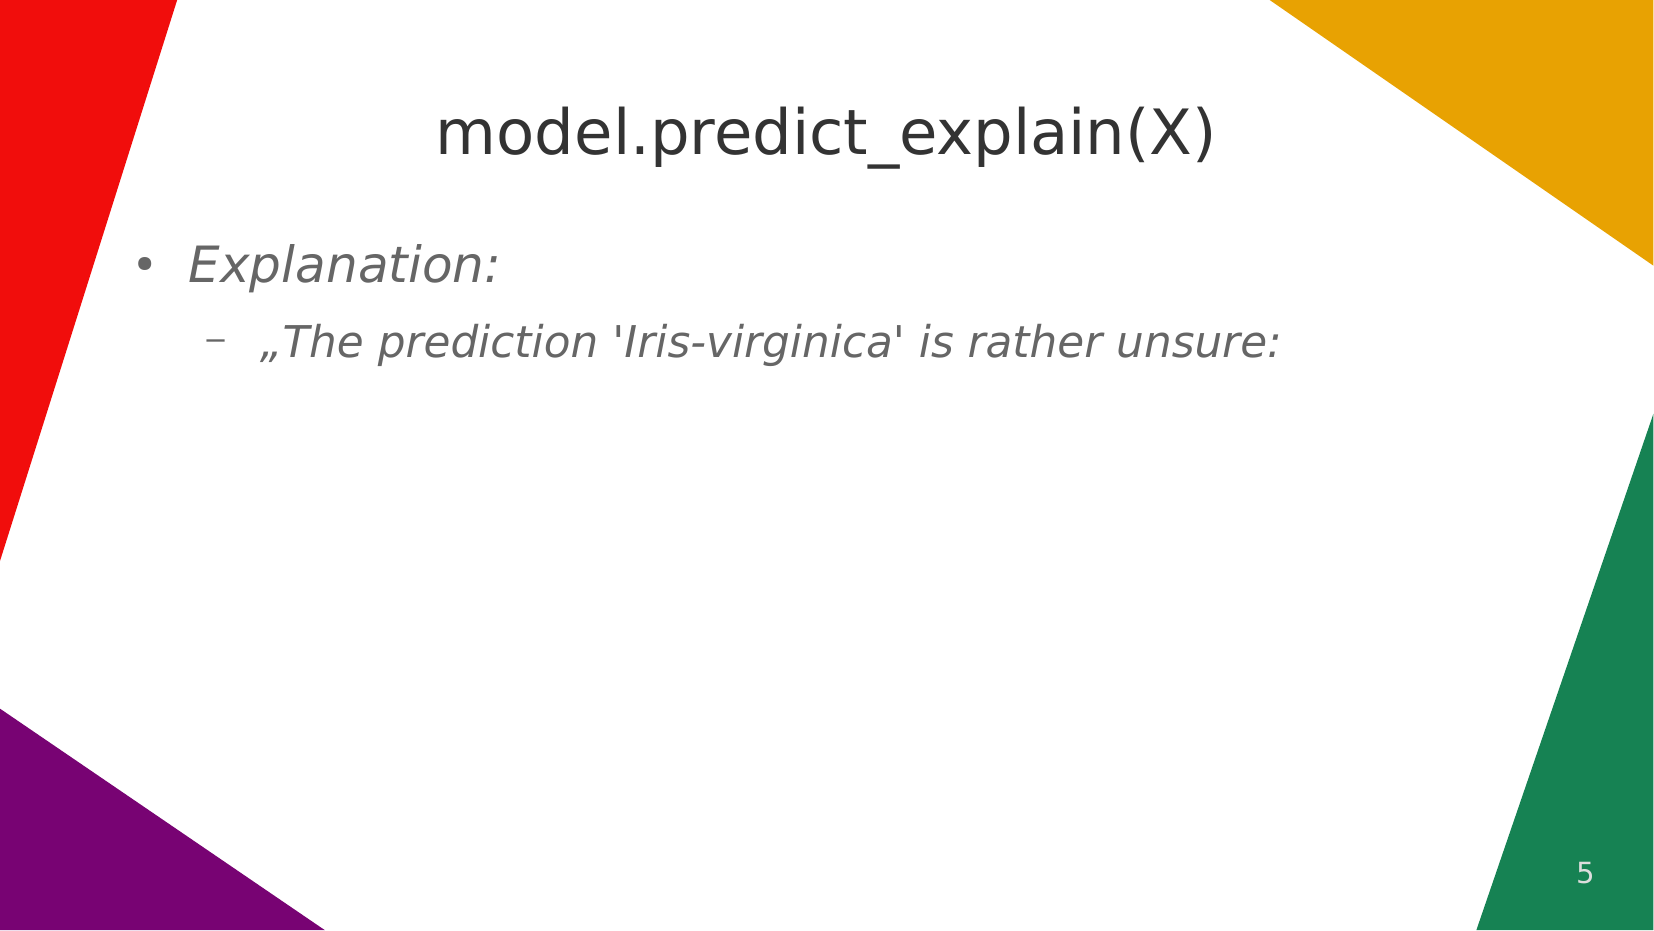

# model.predict_explain(X)
Explanation:
„The prediction 'Iris-virginica' is rather unsure:
5